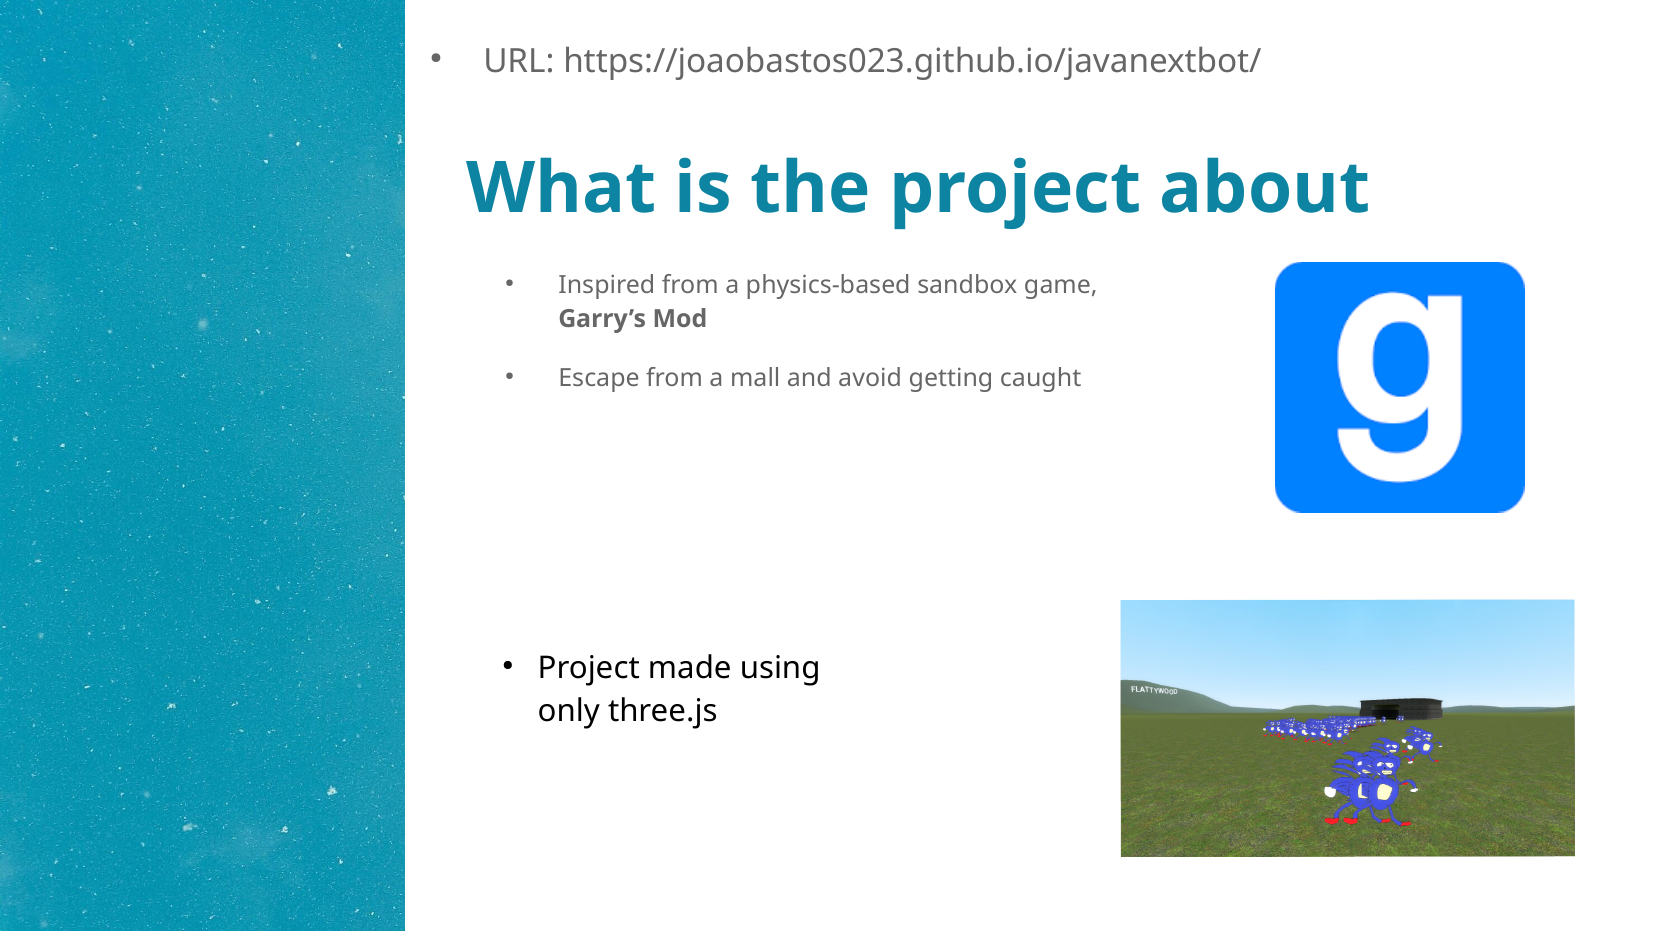

URL: https://joaobastos023.github.io/javanextbot/
# What is the project about
Inspired from a physics-based sandbox game, Garry’s Mod
Escape from a mall and avoid getting caught
Project made using only three.js